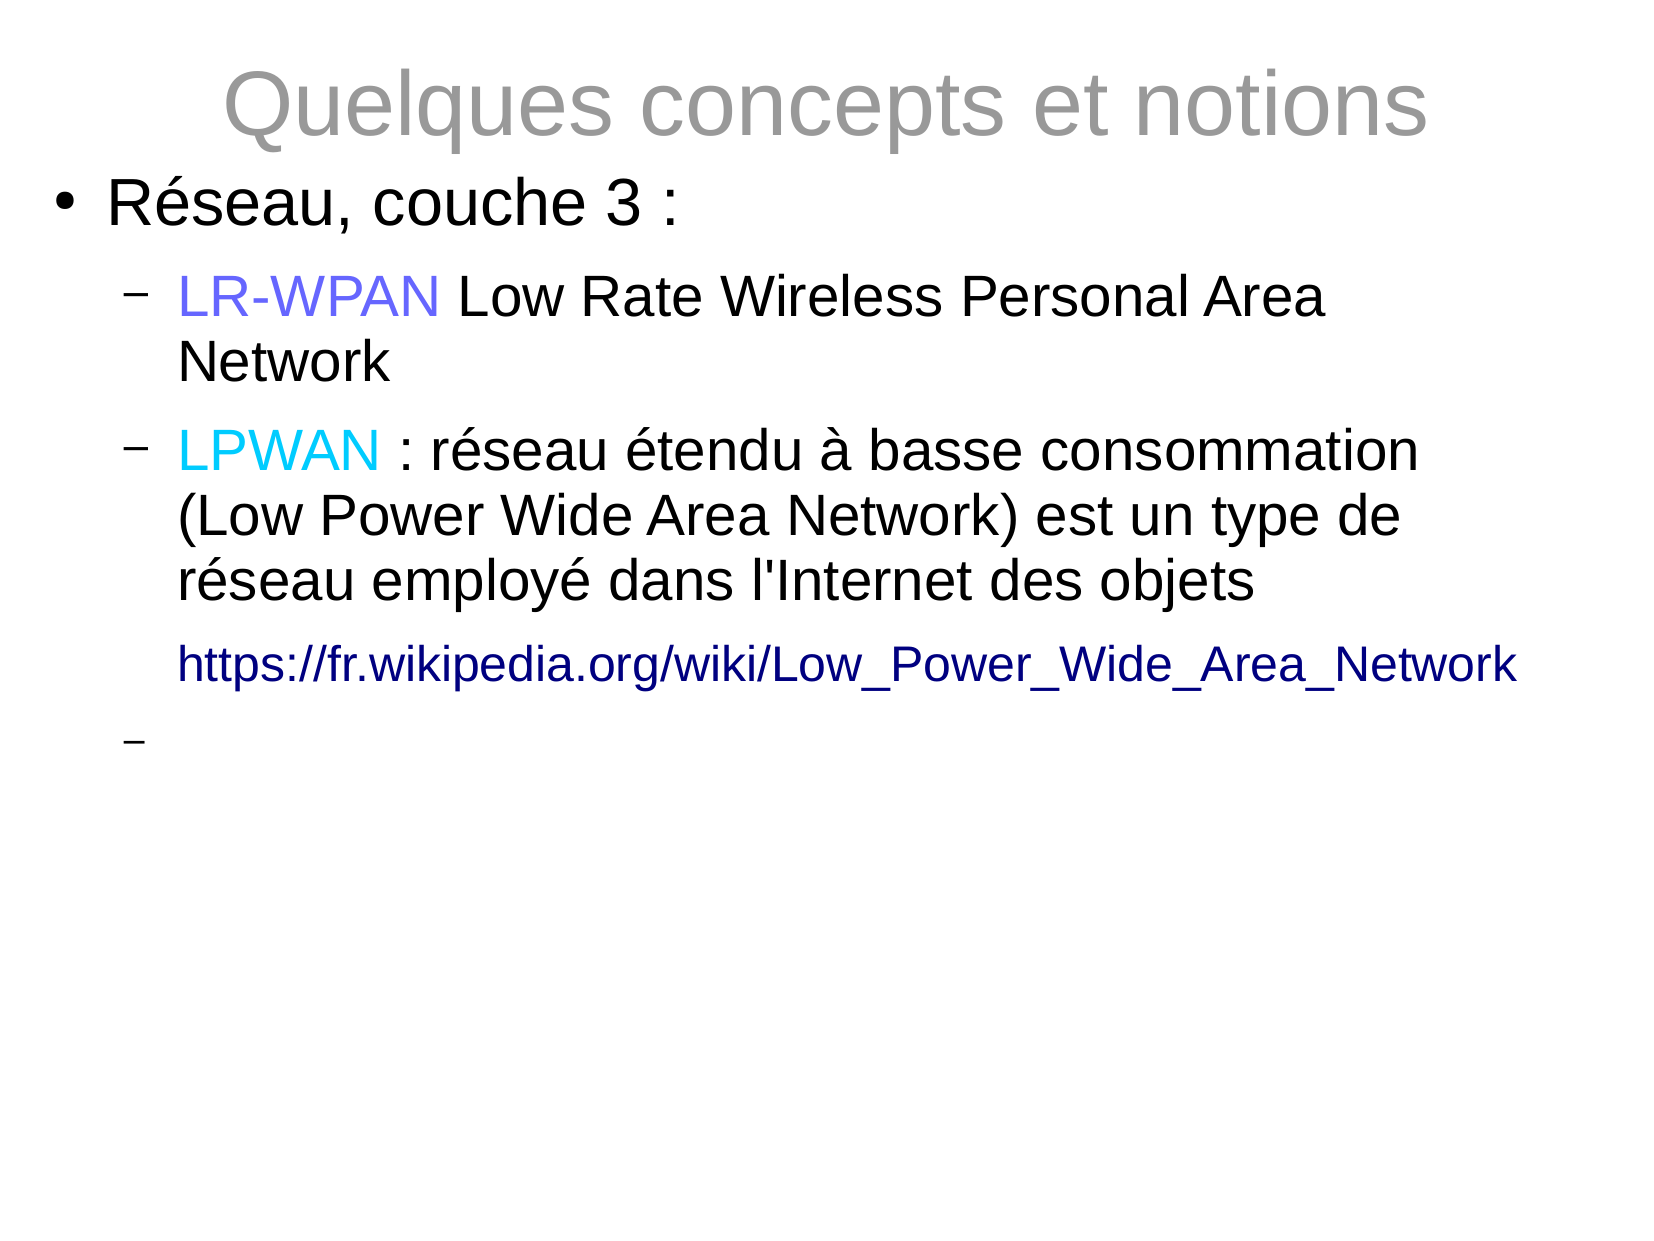

# Quelques concepts et notions
Réseau, couche 3 :
LR-WPAN Low Rate Wireless Personal Area Network
LPWAN : réseau étendu à basse consommation (Low Power Wide Area Network) est un type de réseau employé dans l'Internet des objets
https://fr.wikipedia.org/wiki/Low_Power_Wide_Area_Network